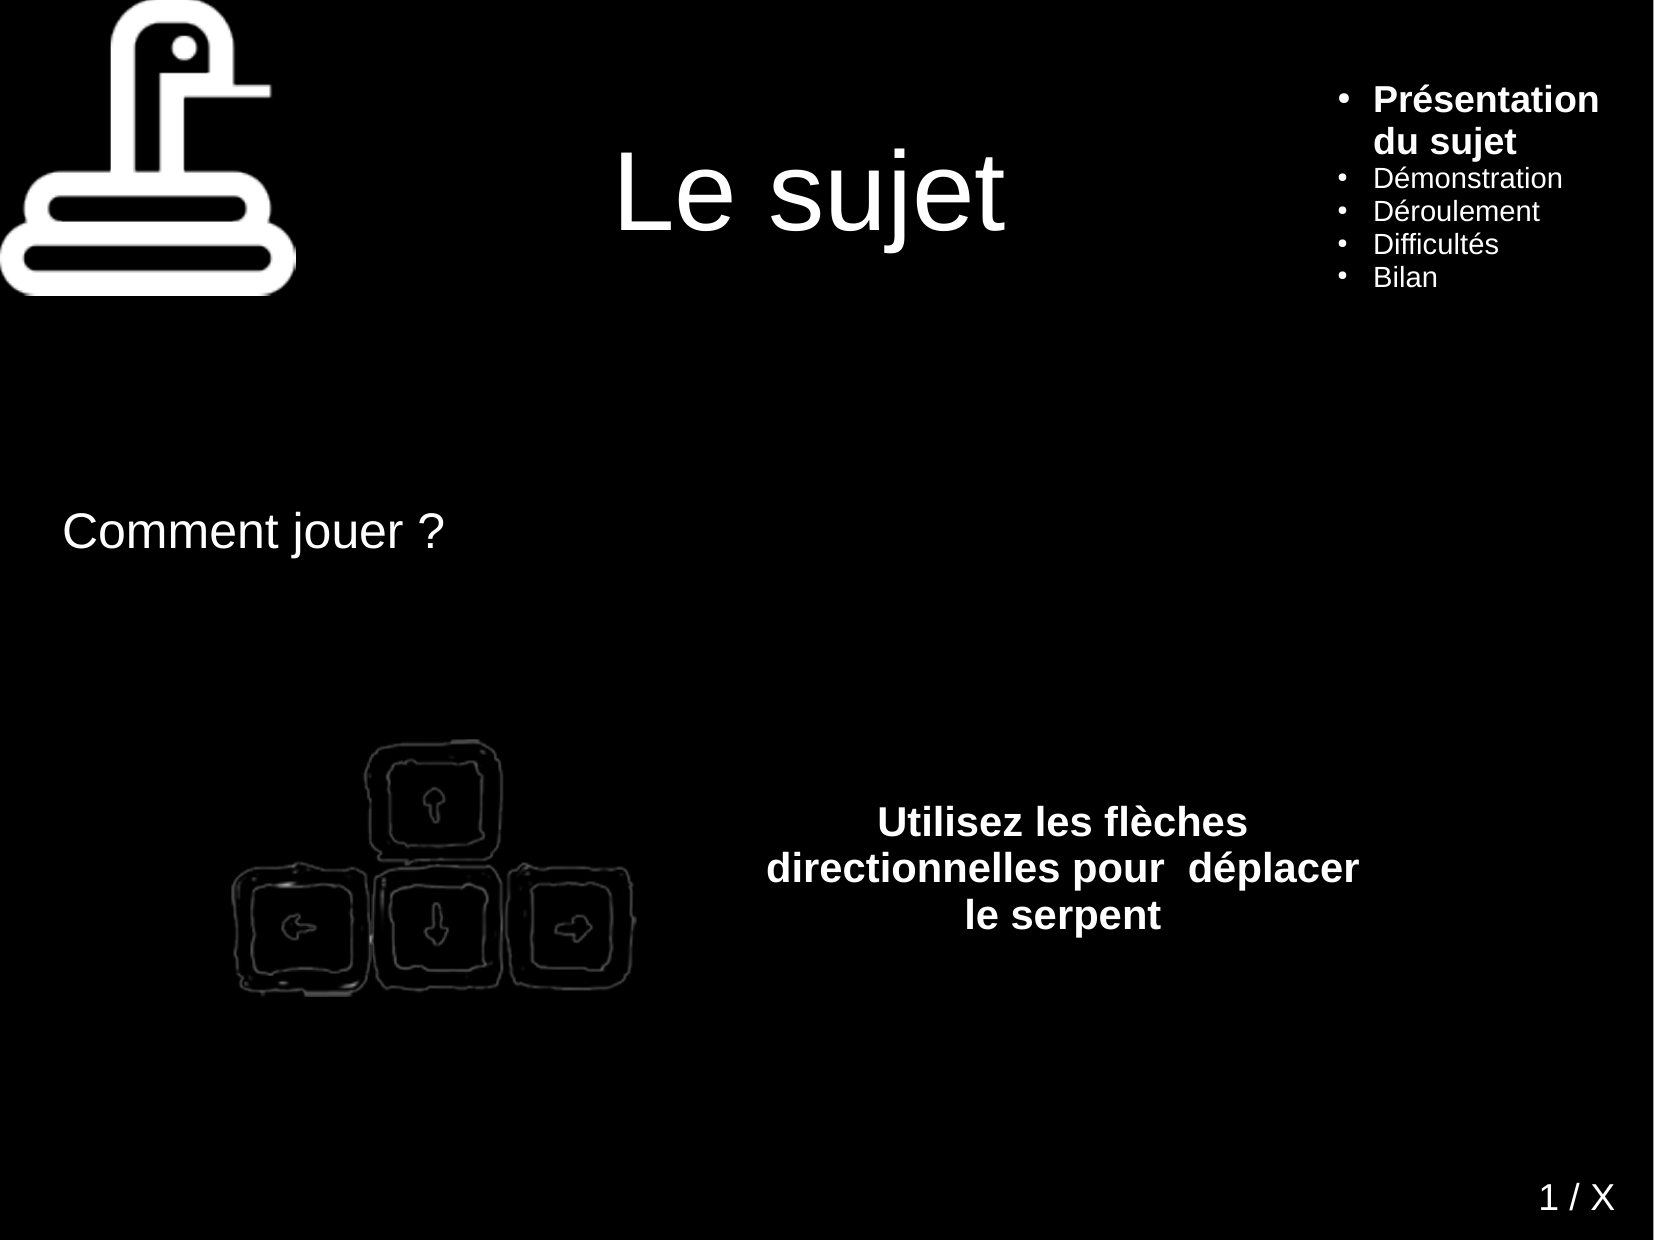

Présentation du sujet
Démonstration
Déroulement
Difficultés
Bilan
# Le sujet
Comment jouer ?
Utilisez les flèches directionnelles pour déplacer le serpent
1 / X